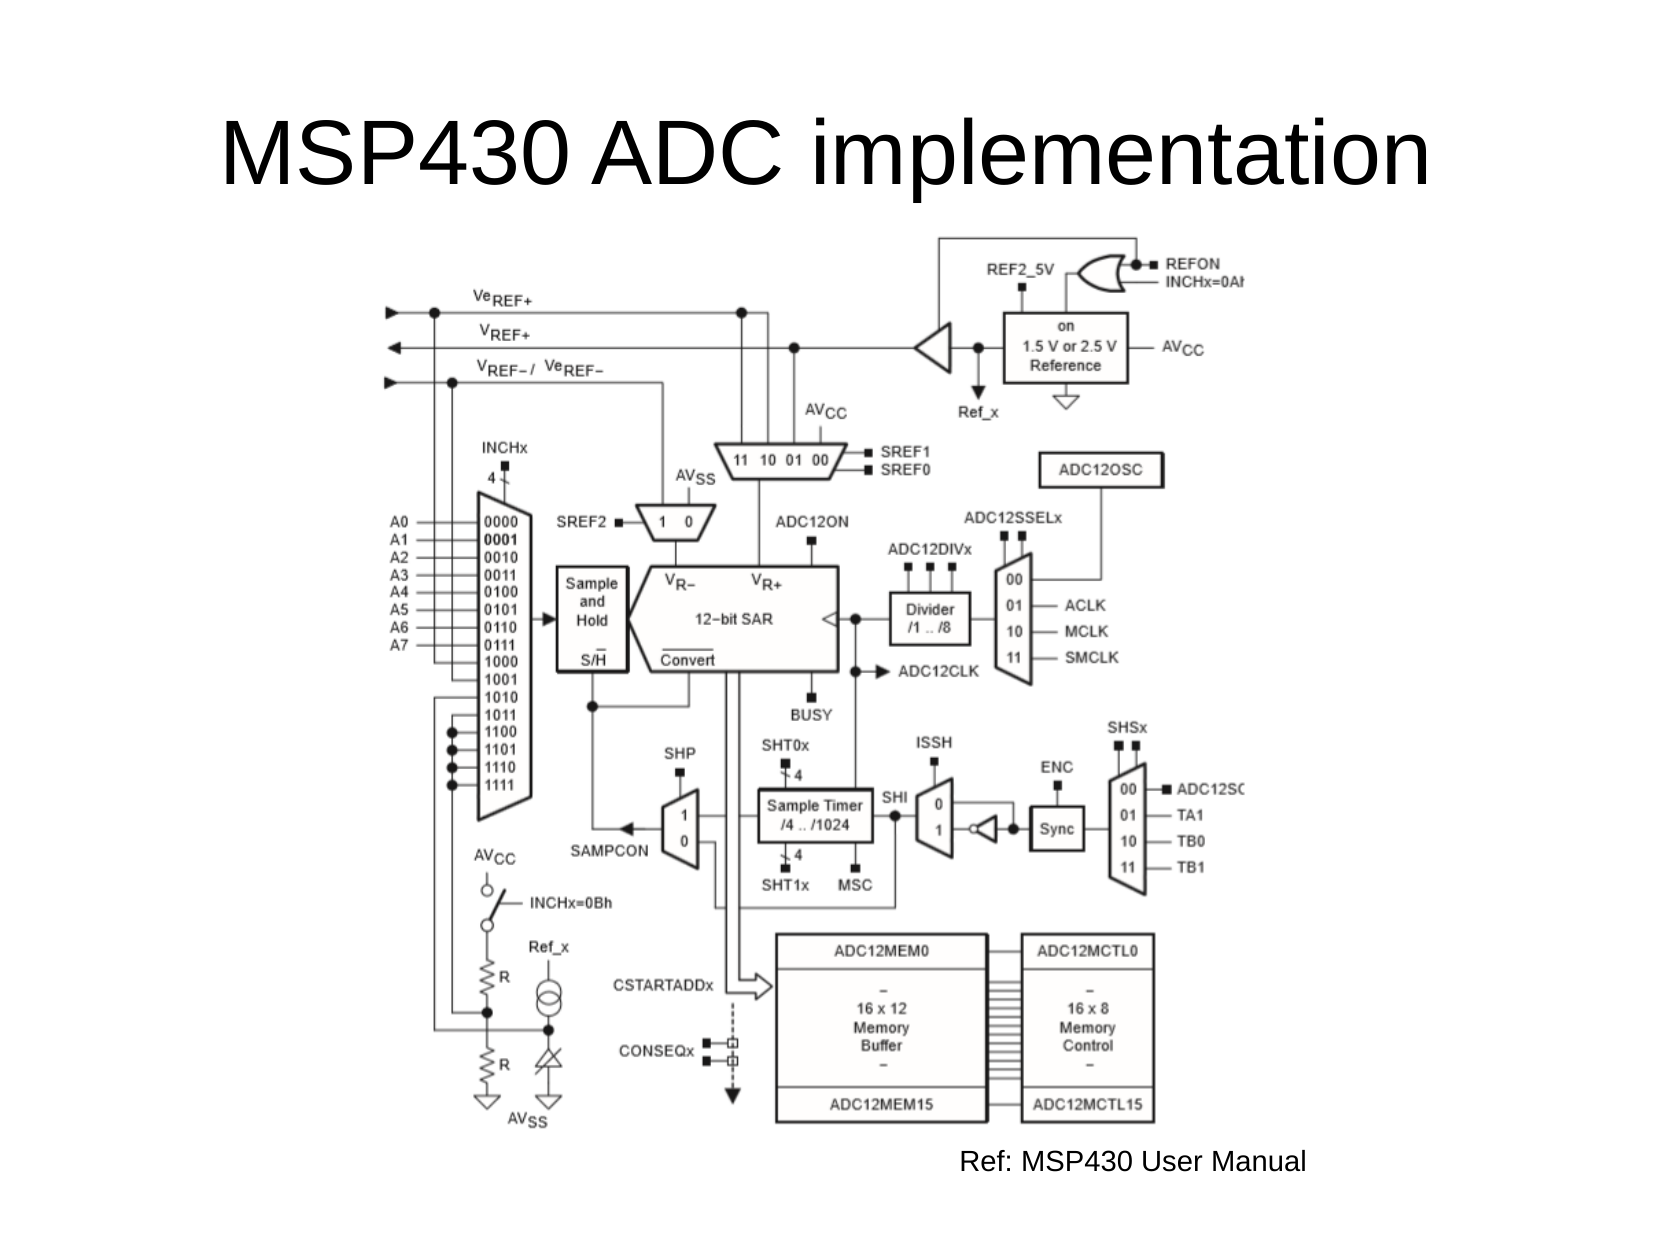

# MSP430 ADC implementation
Ref: MSP430 User Manual